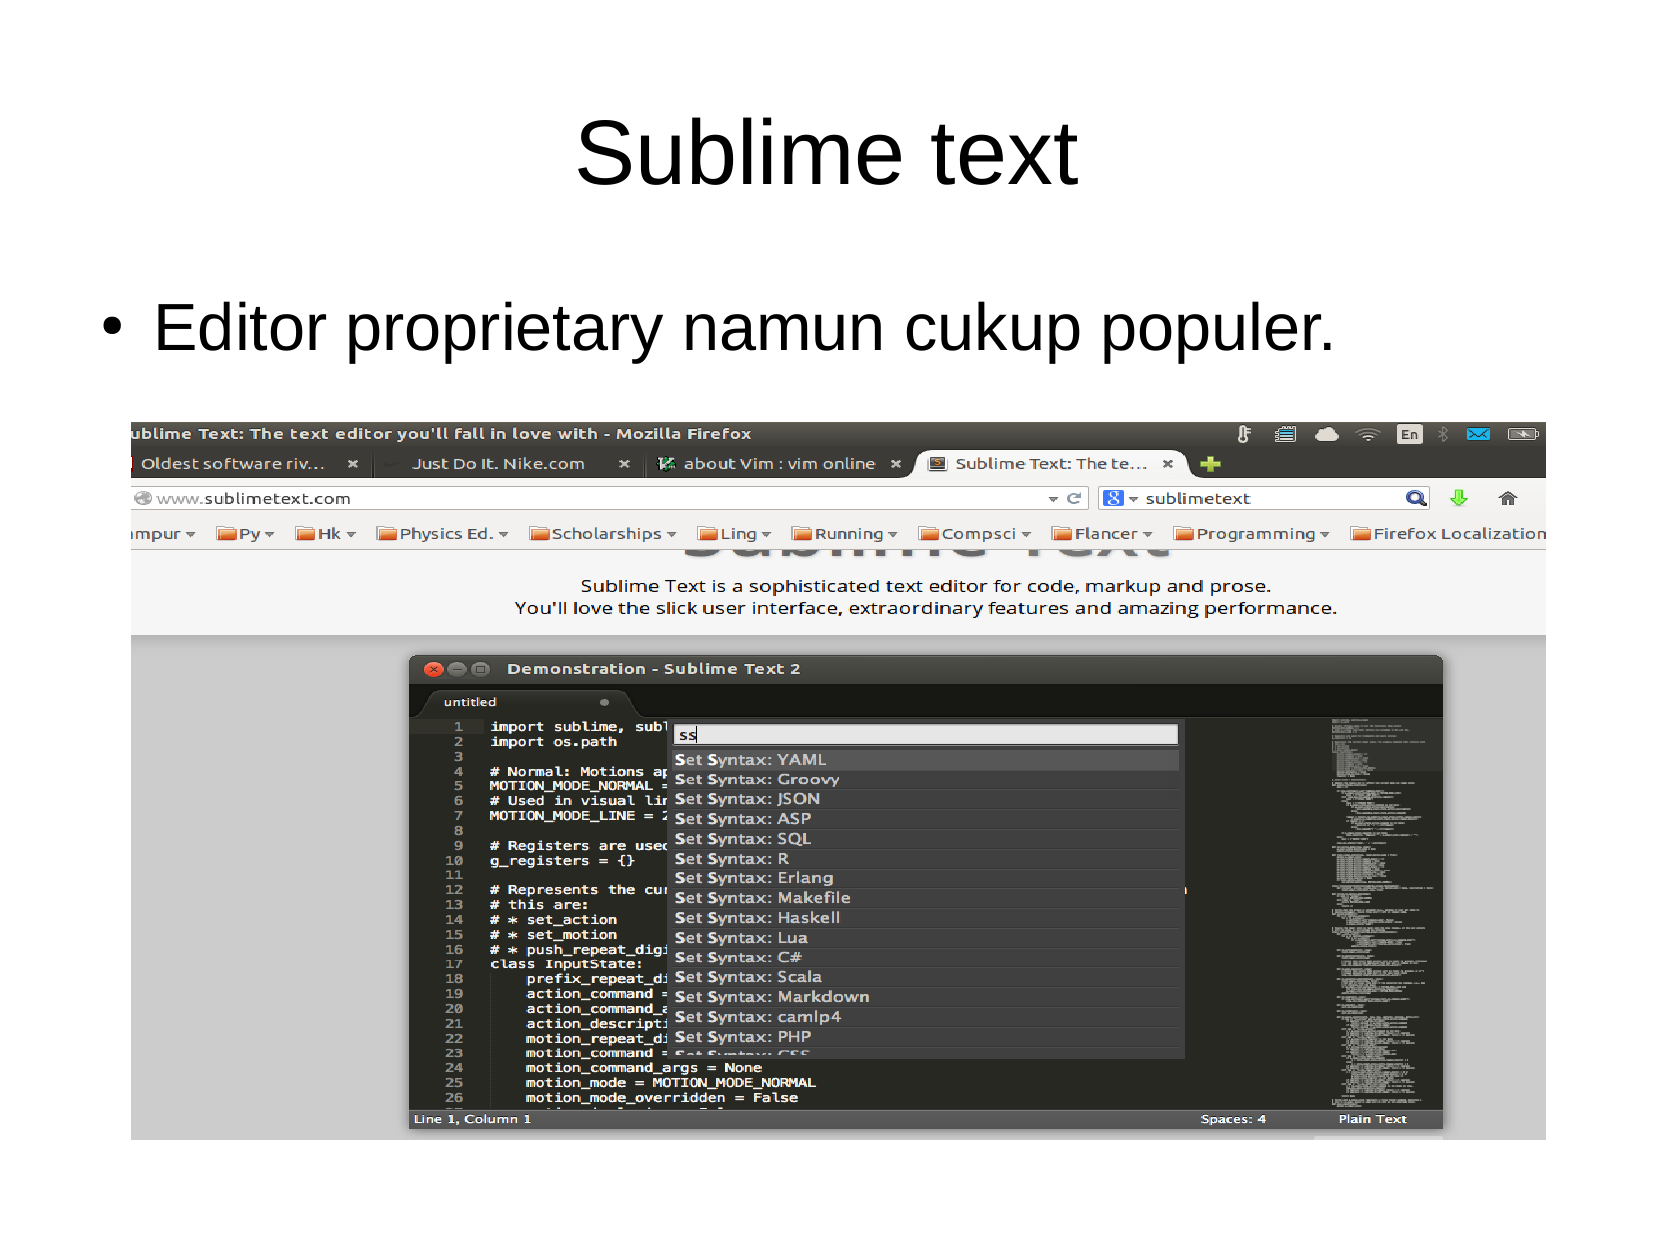

# Sublime text
Editor proprietary namun cukup populer.